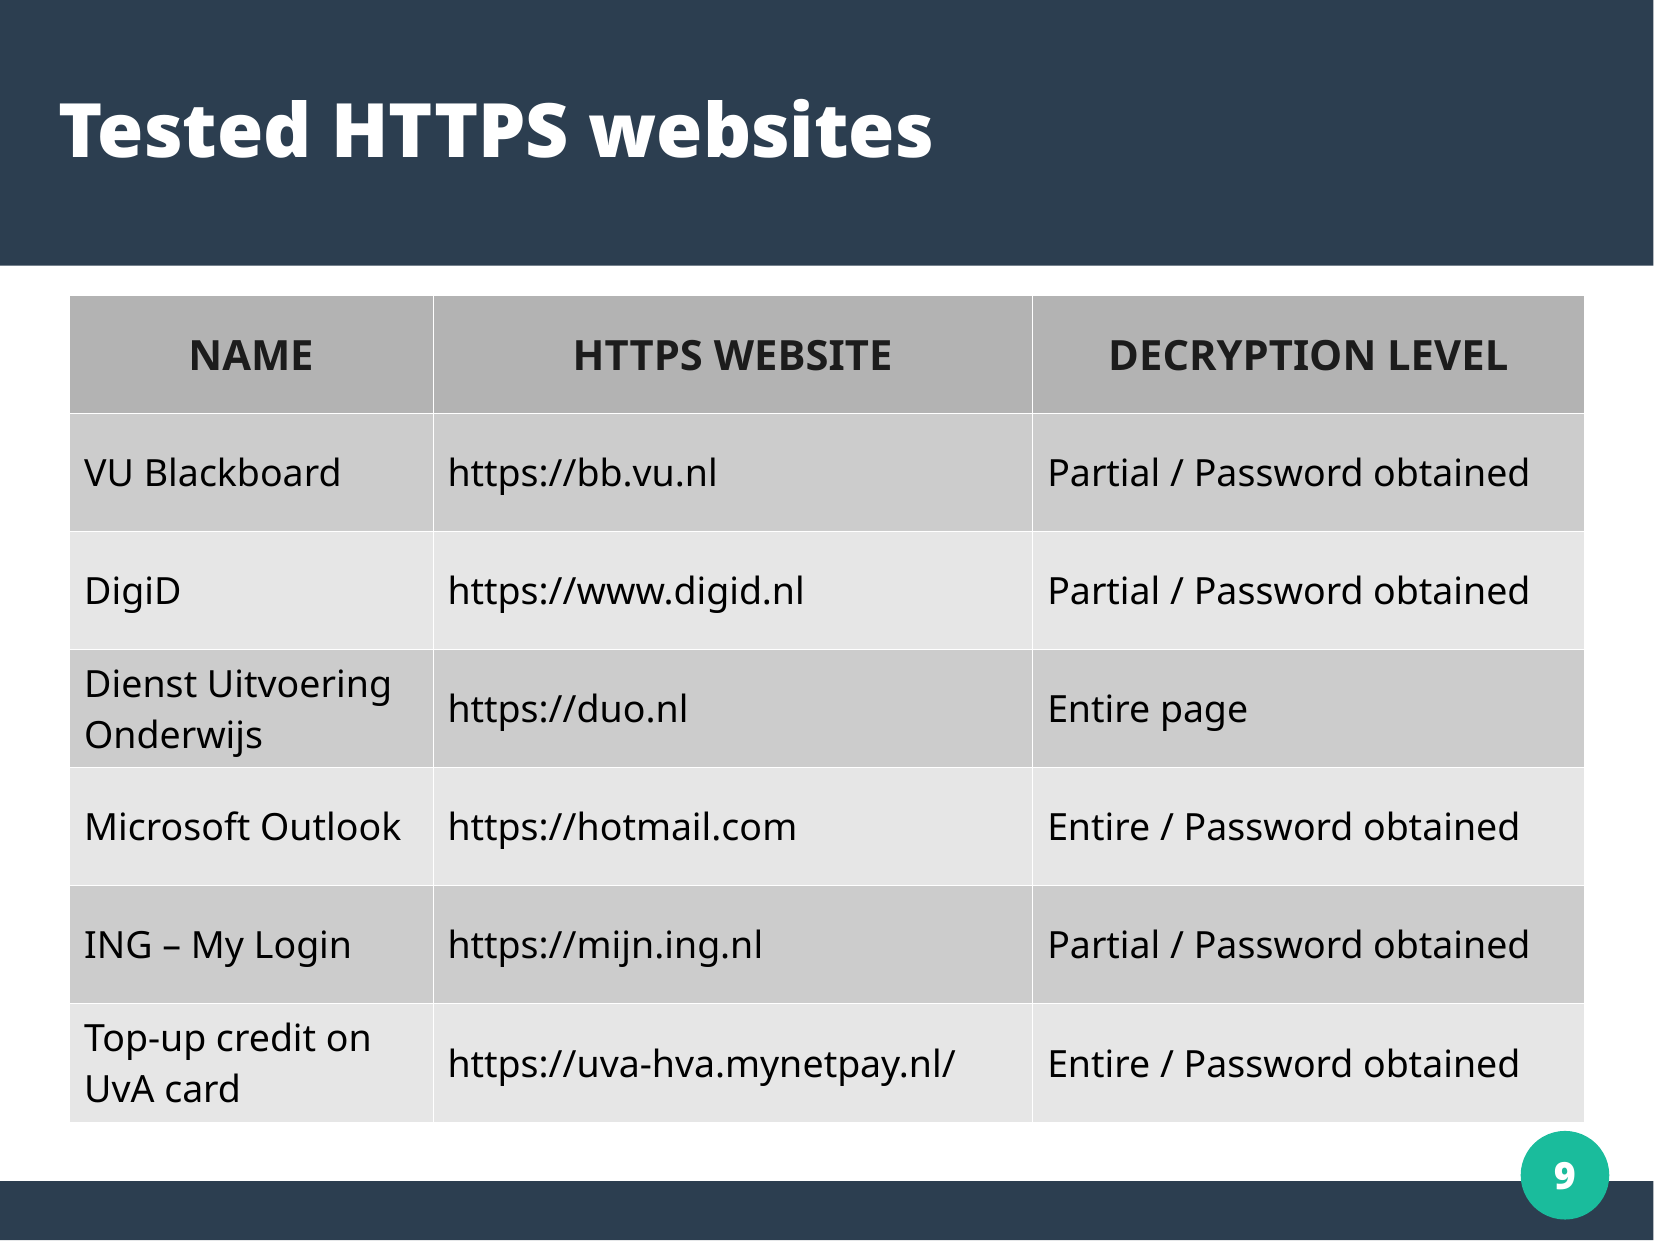

# Tested HTTPS websites
| NAME | HTTPS WEBSITE | DECRYPTION LEVEL |
| --- | --- | --- |
| VU Blackboard | https://bb.vu.nl | Partial / Password obtained |
| DigiD | https://www.digid.nl | Partial / Password obtained |
| Dienst Uitvoering Onderwijs | https://duo.nl | Entire page |
| Microsoft Outlook | https://hotmail.com | Entire / Password obtained |
| ING – My Login | https://mijn.ing.nl | Partial / Password obtained |
| Top-up credit on UvA card | https://uva-hva.mynetpay.nl/ | Entire / Password obtained |
9